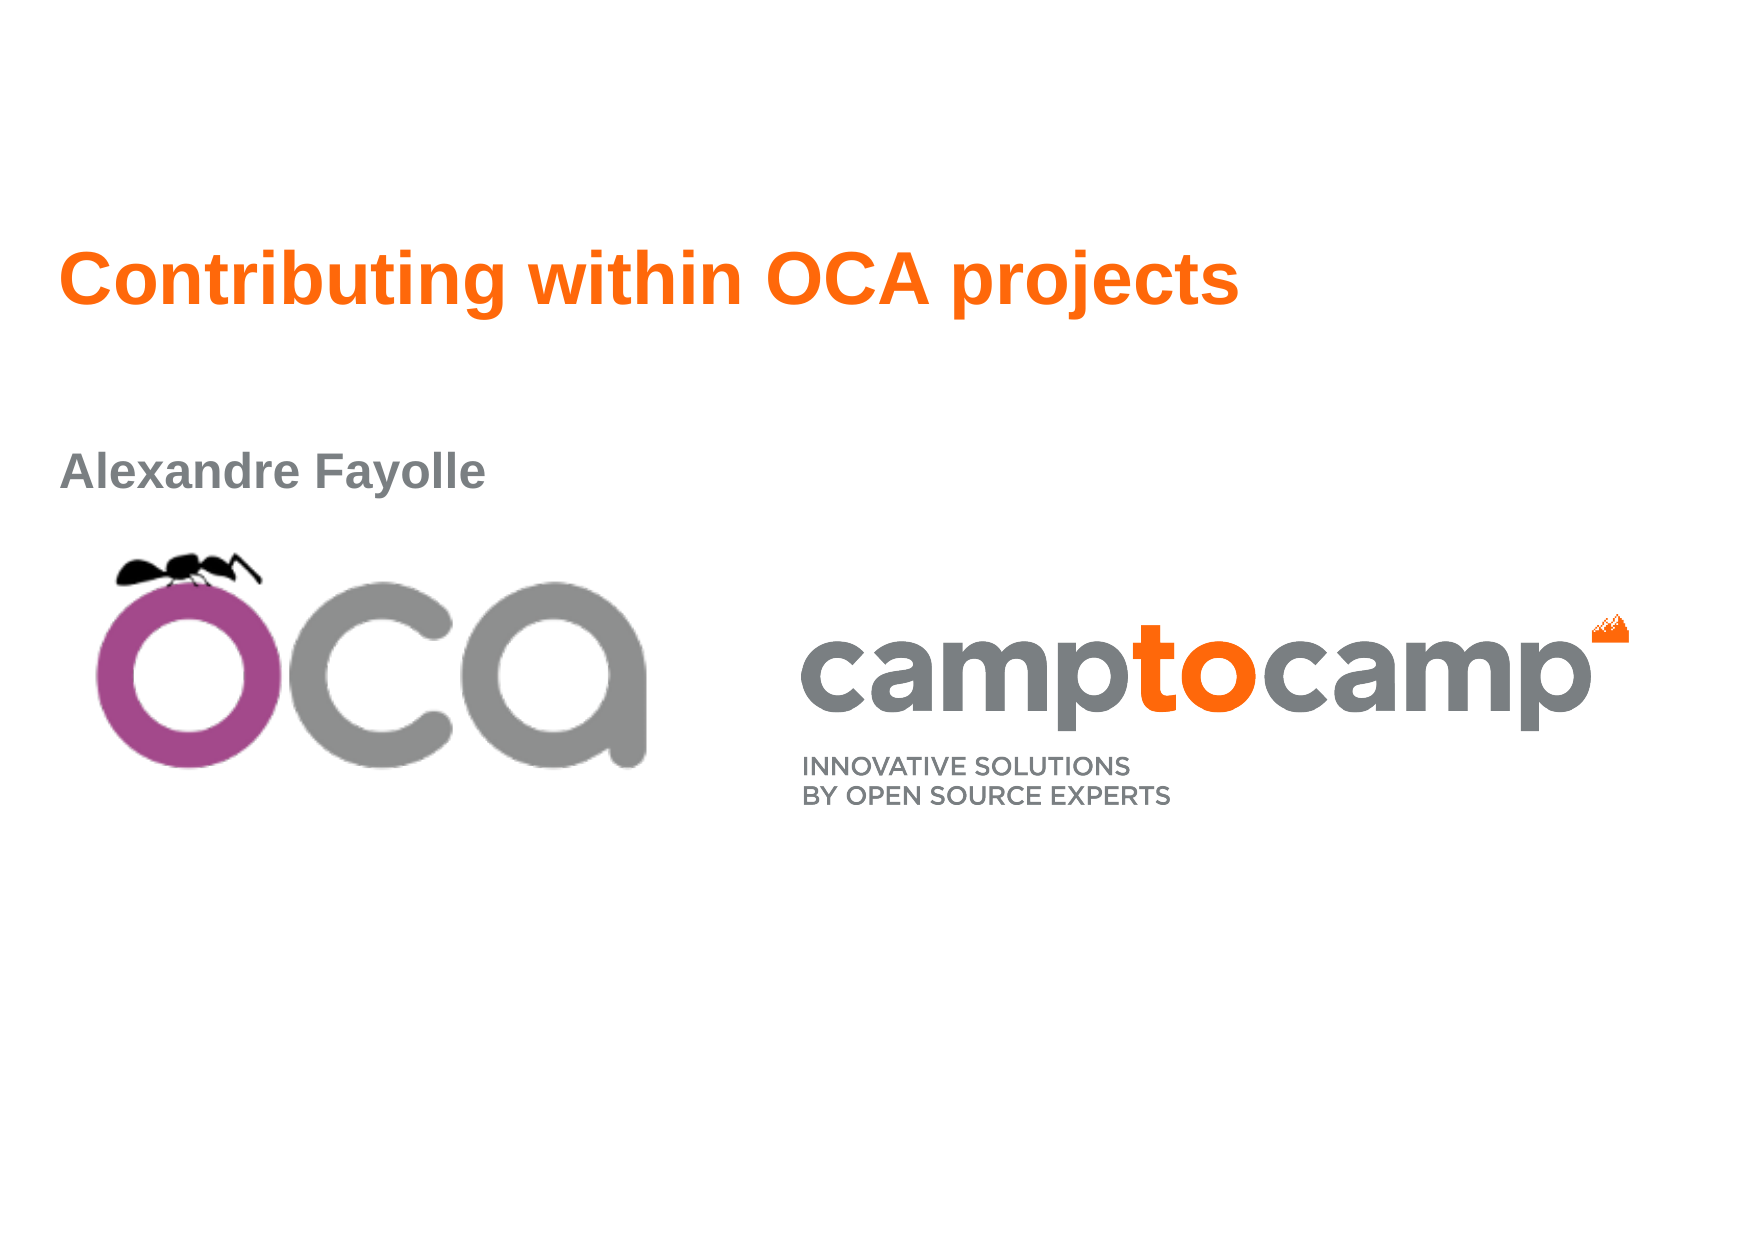

# Contributing within OCA projects
Alexandre Fayolle